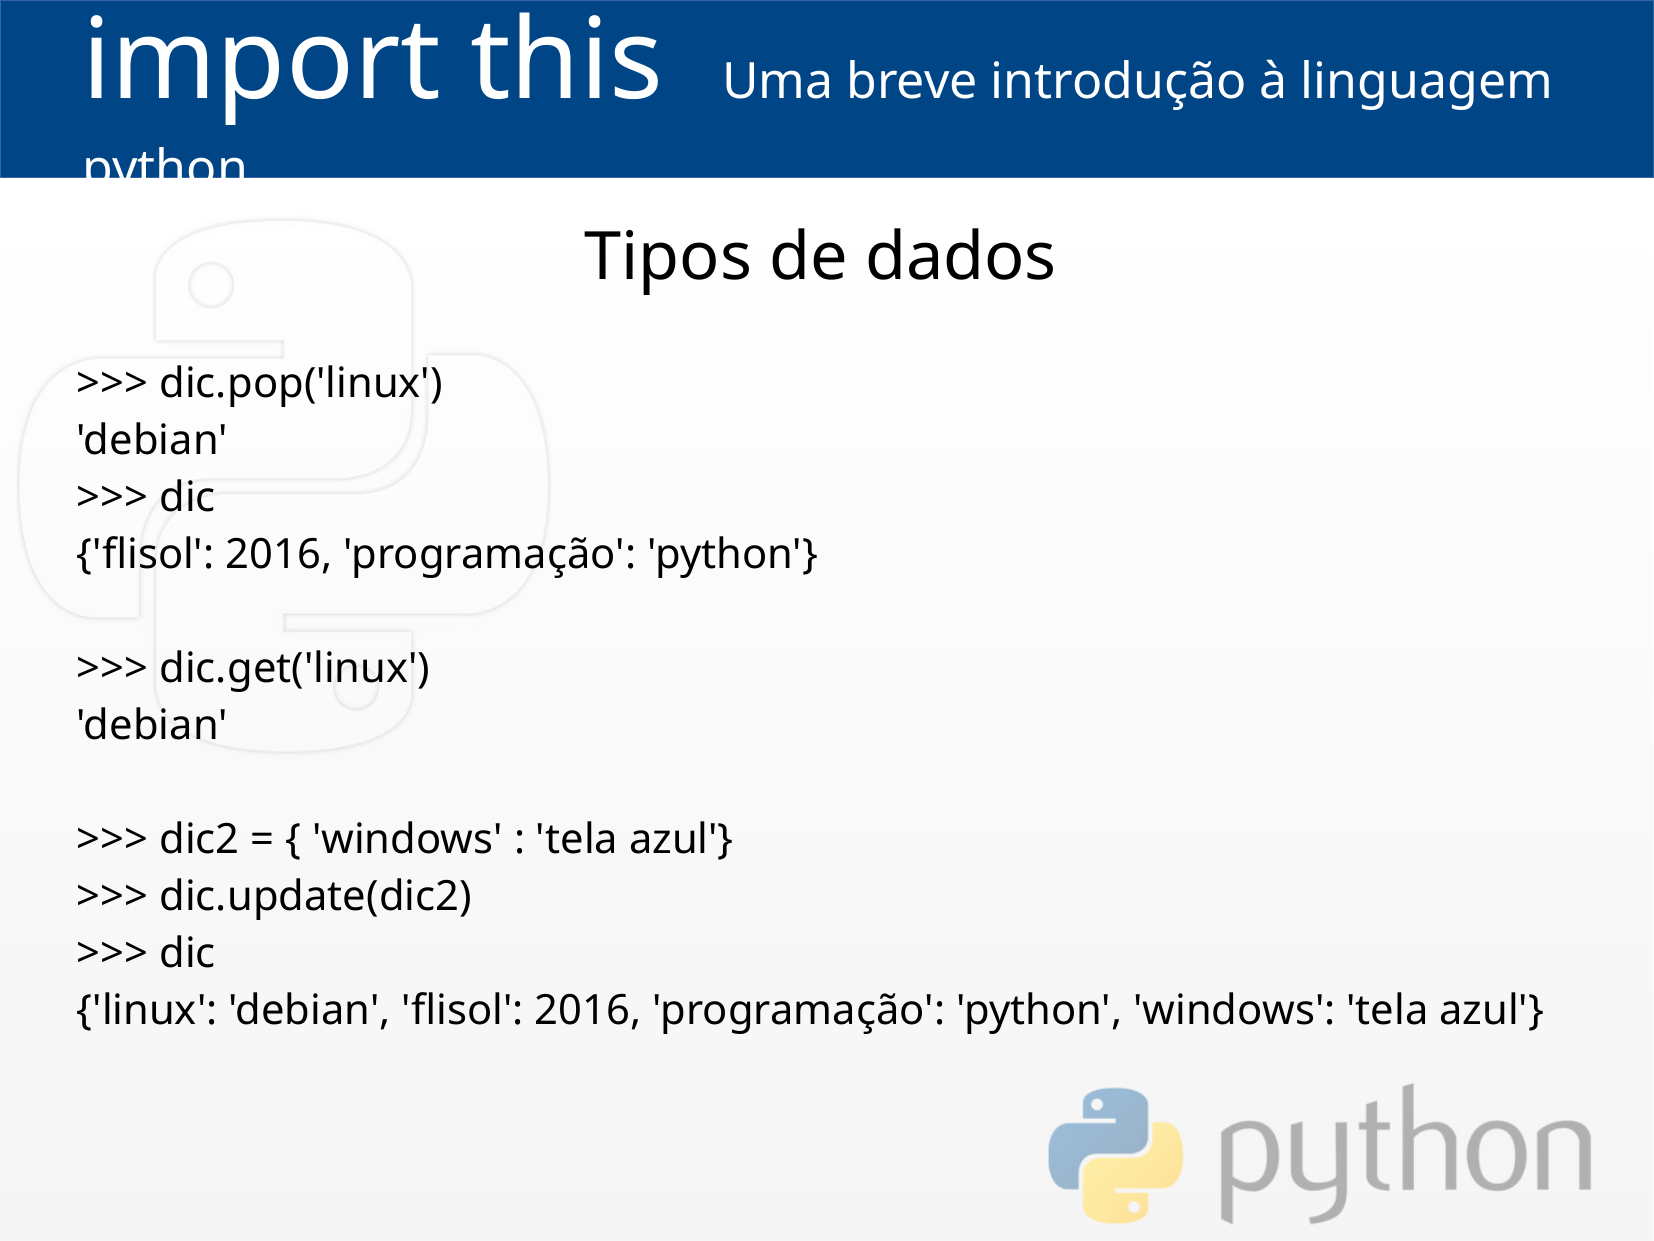

import this Uma breve introdução à linguagem python
Tipos de dados
# >>> dic.pop('linux')
'debian'
>>> dic
{'flisol': 2016, 'programação': 'python'}
>>> dic.get('linux')
'debian'
>>> dic2 = { 'windows' : 'tela azul'}
>>> dic.update(dic2)
>>> dic
{'linux': 'debian', 'flisol': 2016, 'programação': 'python', 'windows': 'tela azul'}